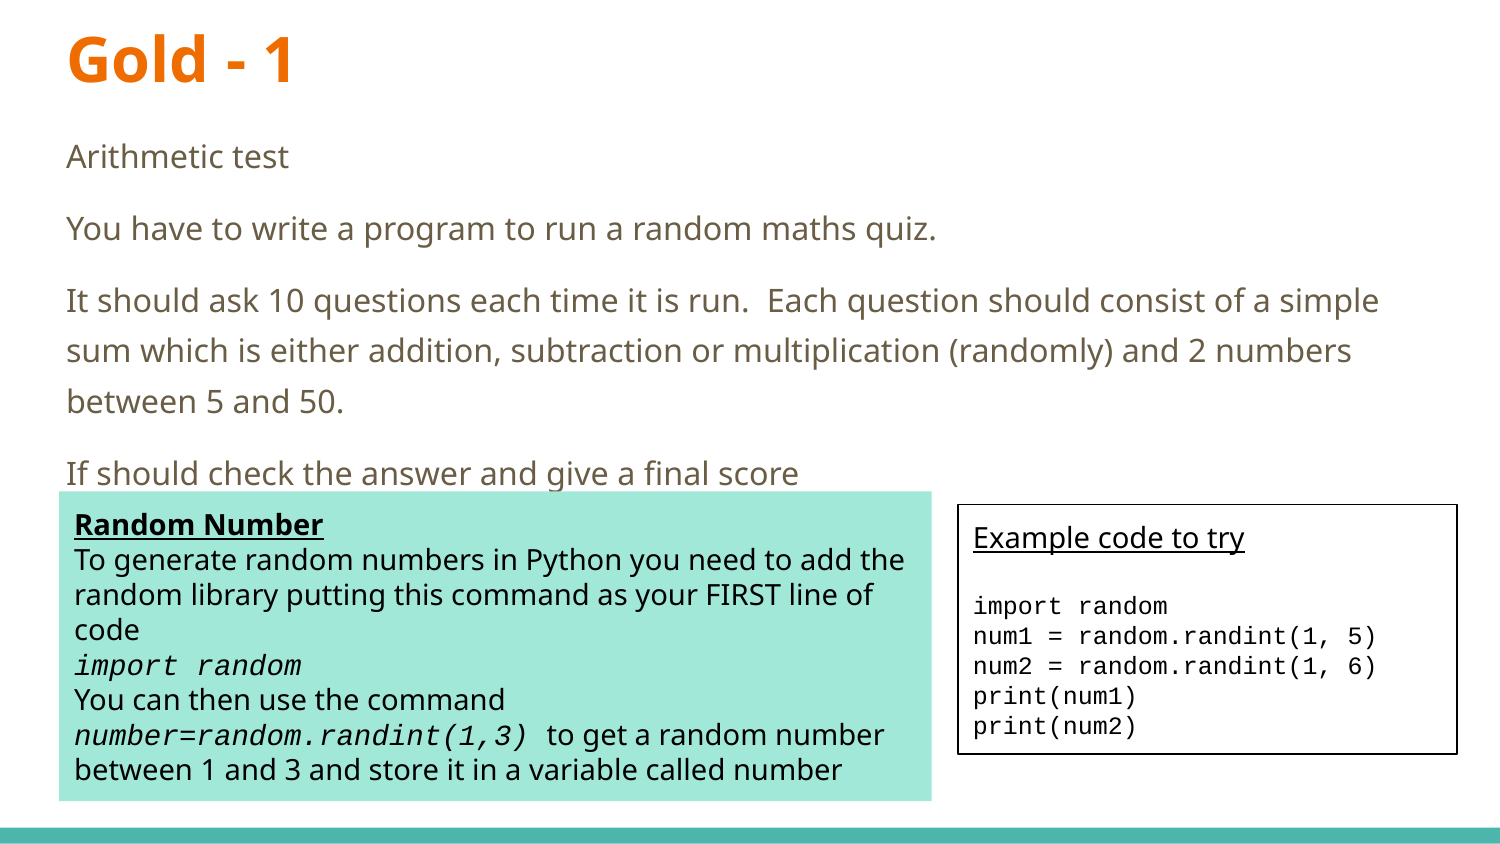

# Gold - 1
Arithmetic test
You have to write a program to run a random maths quiz.
It should ask 10 questions each time it is run. Each question should consist of a simple sum which is either addition, subtraction or multiplication (randomly) and 2 numbers between 5 and 50.
If should check the answer and give a final score
Random Number
To generate random numbers in Python you need to add the random library putting this command as your FIRST line of code
import random
You can then use the command
number=random.randint(1,3) to get a random number between 1 and 3 and store it in a variable called number
Example code to try
import random
num1 = random.randint(1, 5)
num2 = random.randint(1, 6)
print(num1)
print(num2)